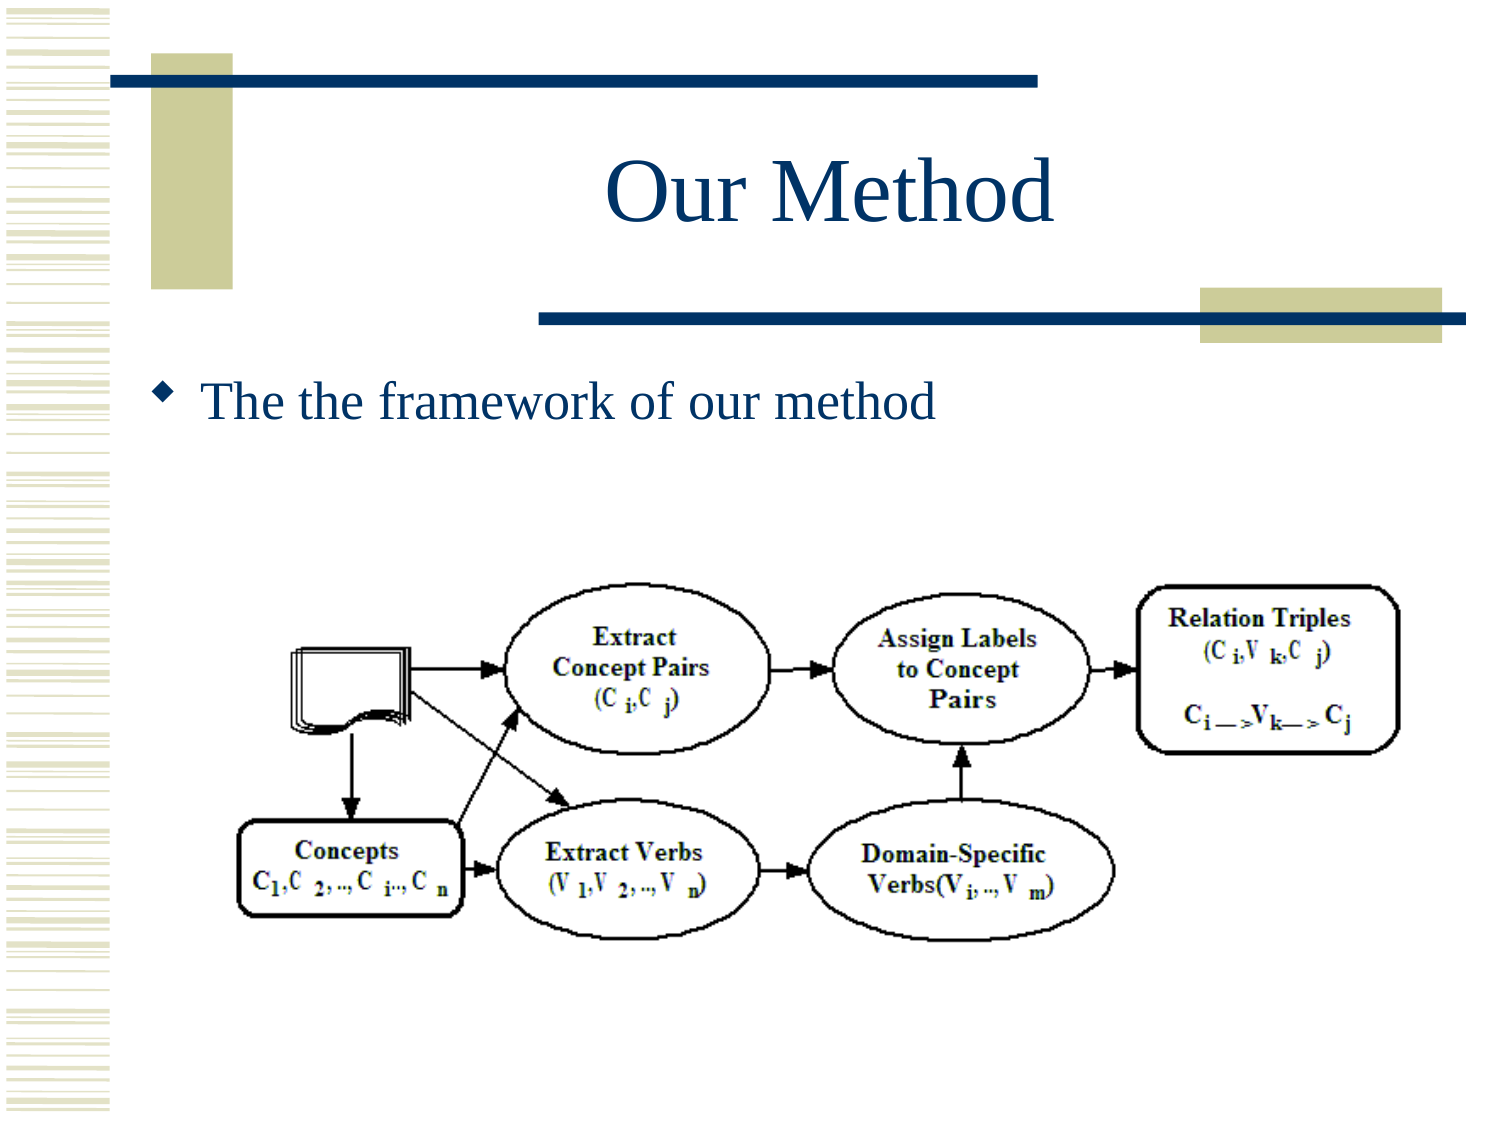

# Our Method
The the framework of our method